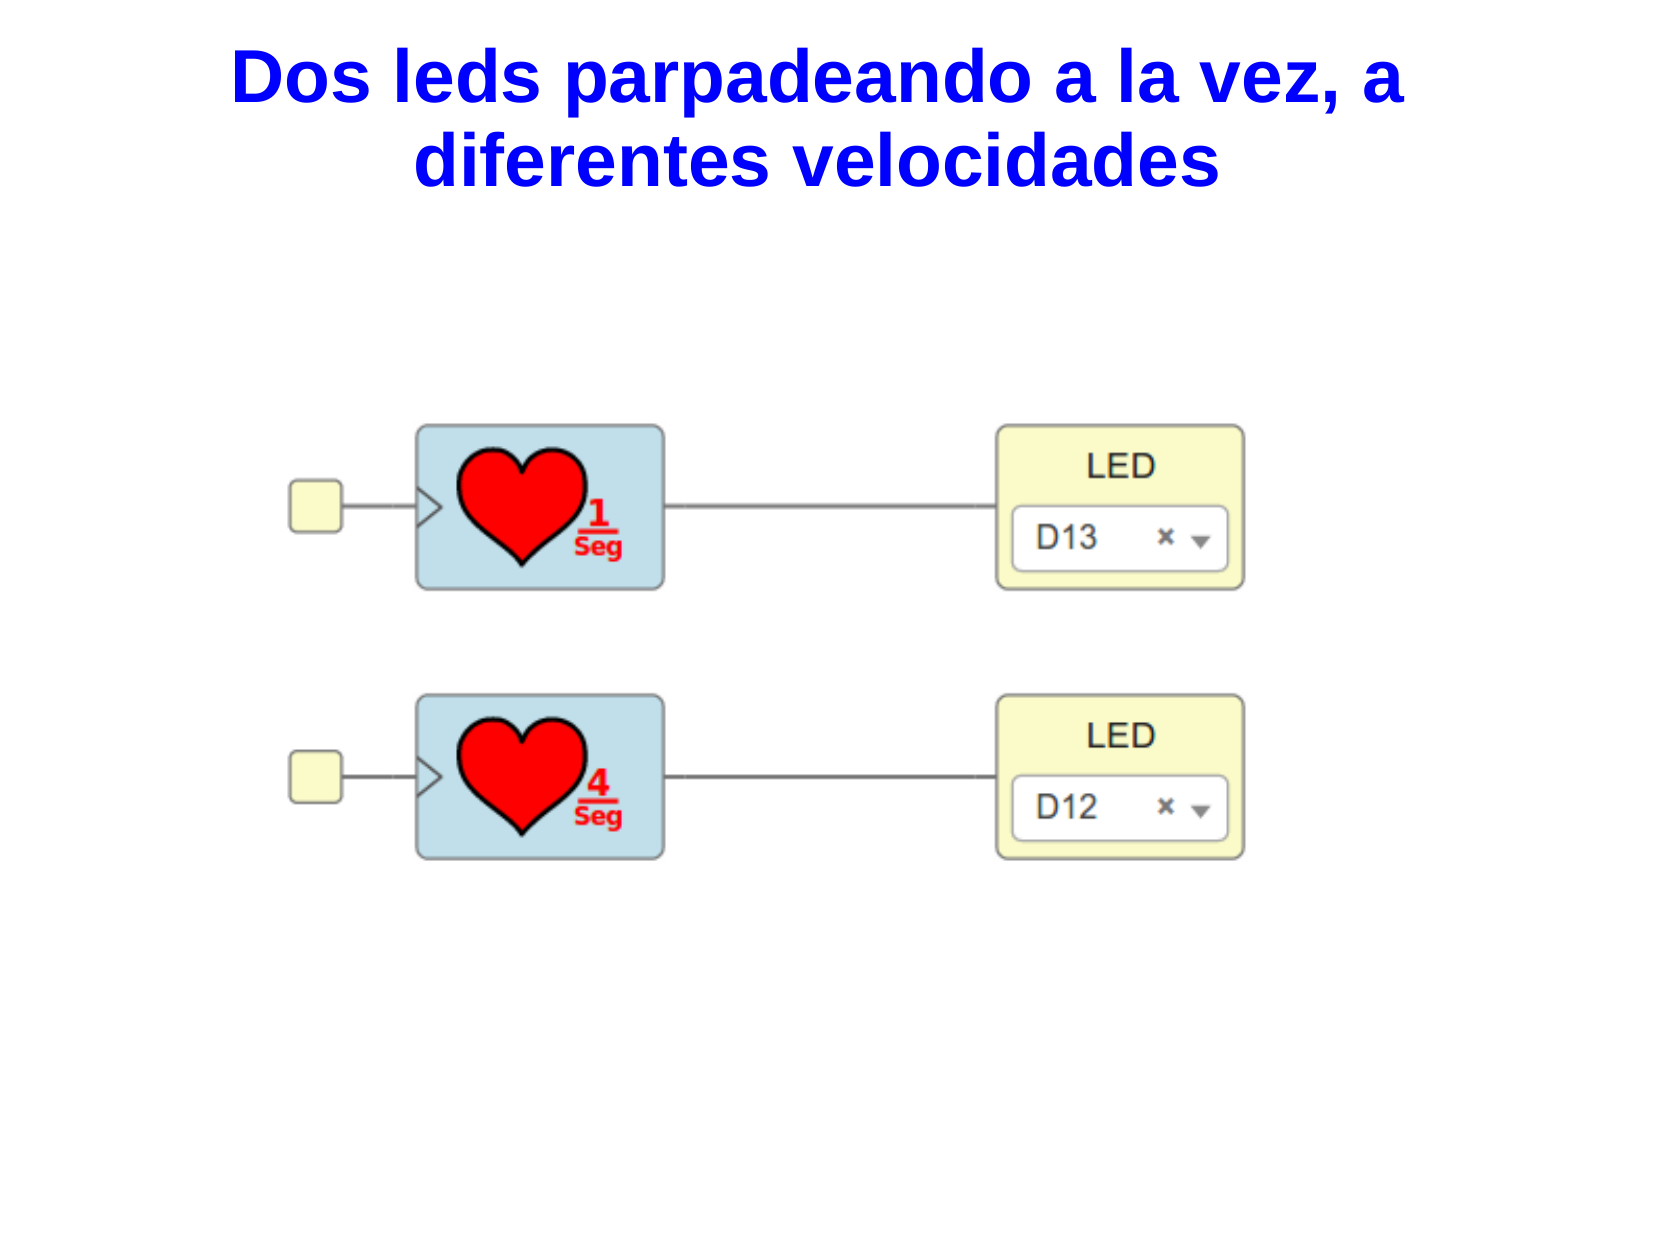

Dos leds parpadeando a la vez, a diferentes velocidades